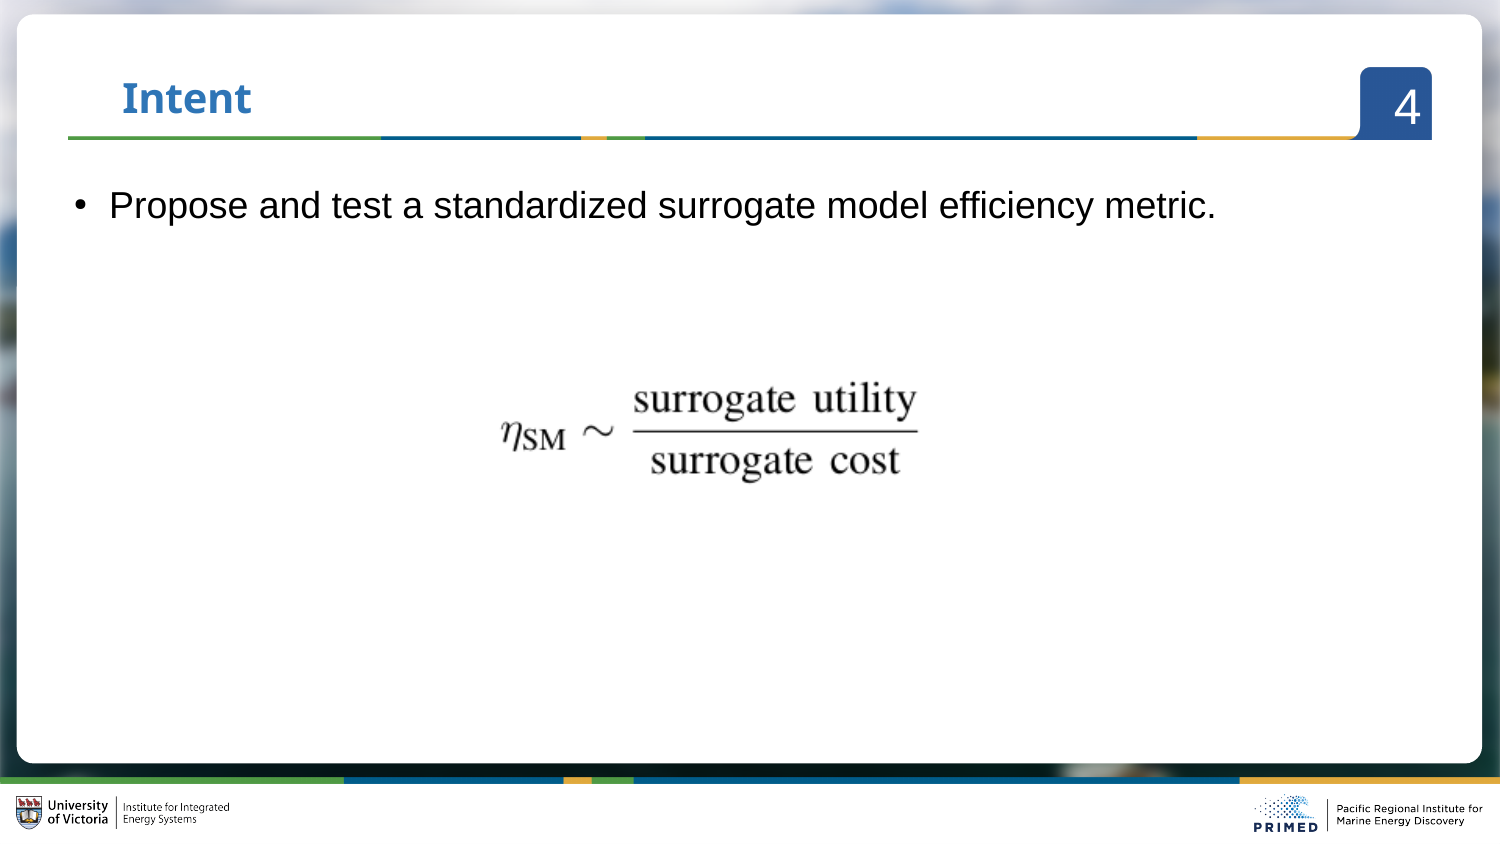

# Intent
Propose and test a standardized surrogate model efficiency metric.